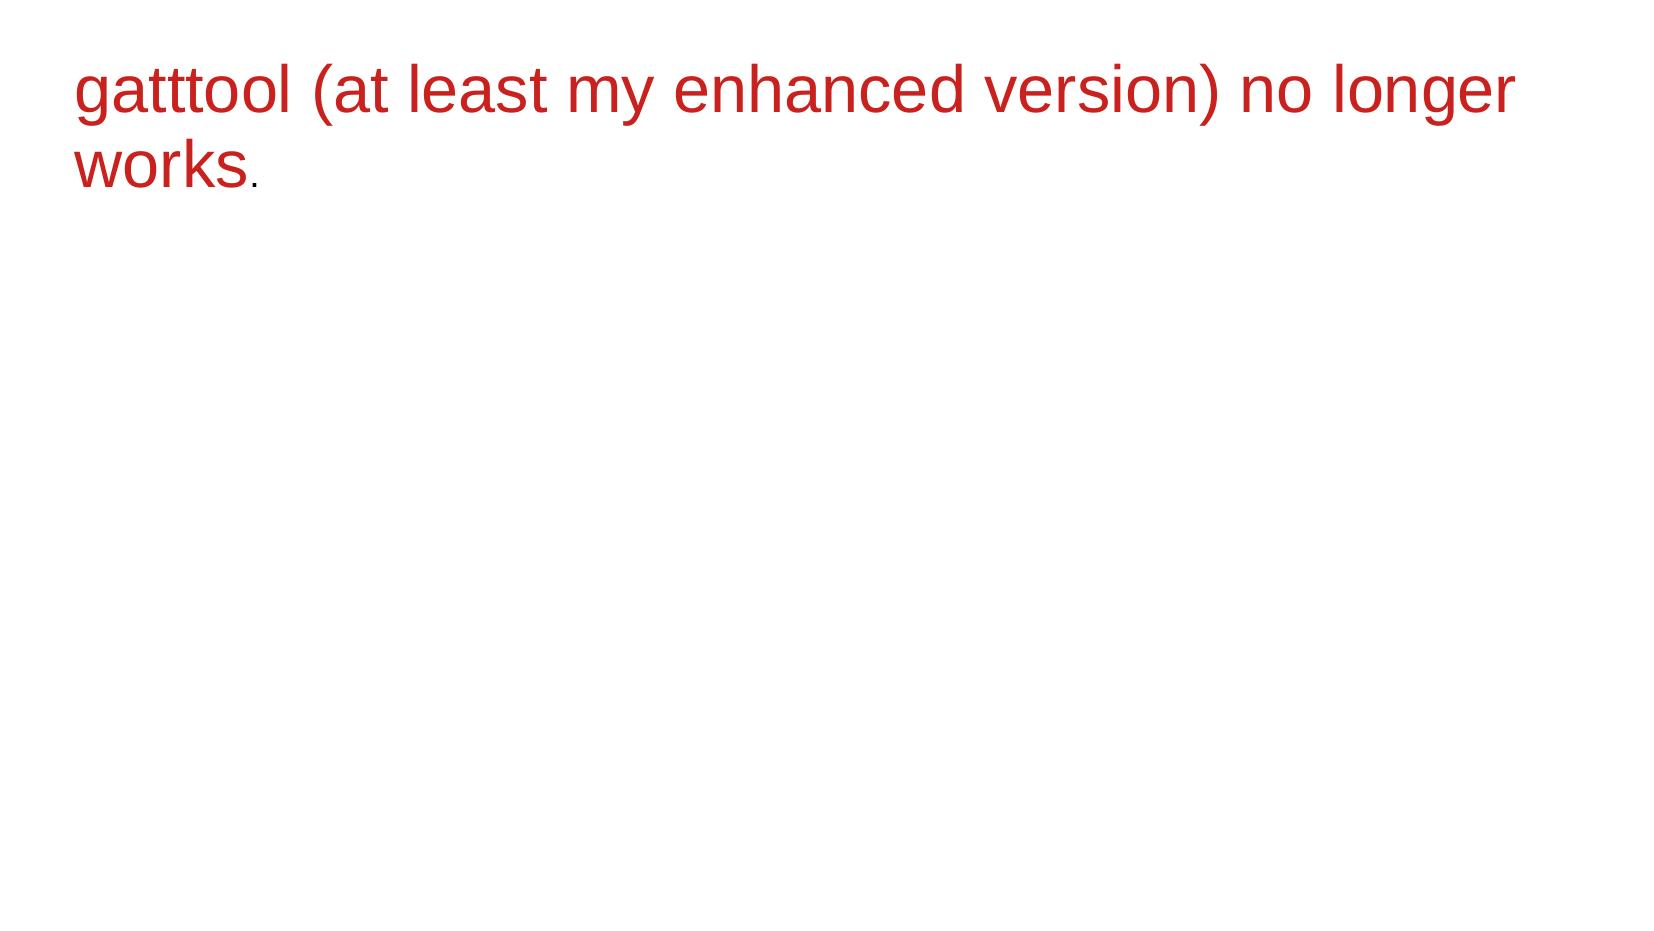

gatttool (at least my enhanced version) no longer works.